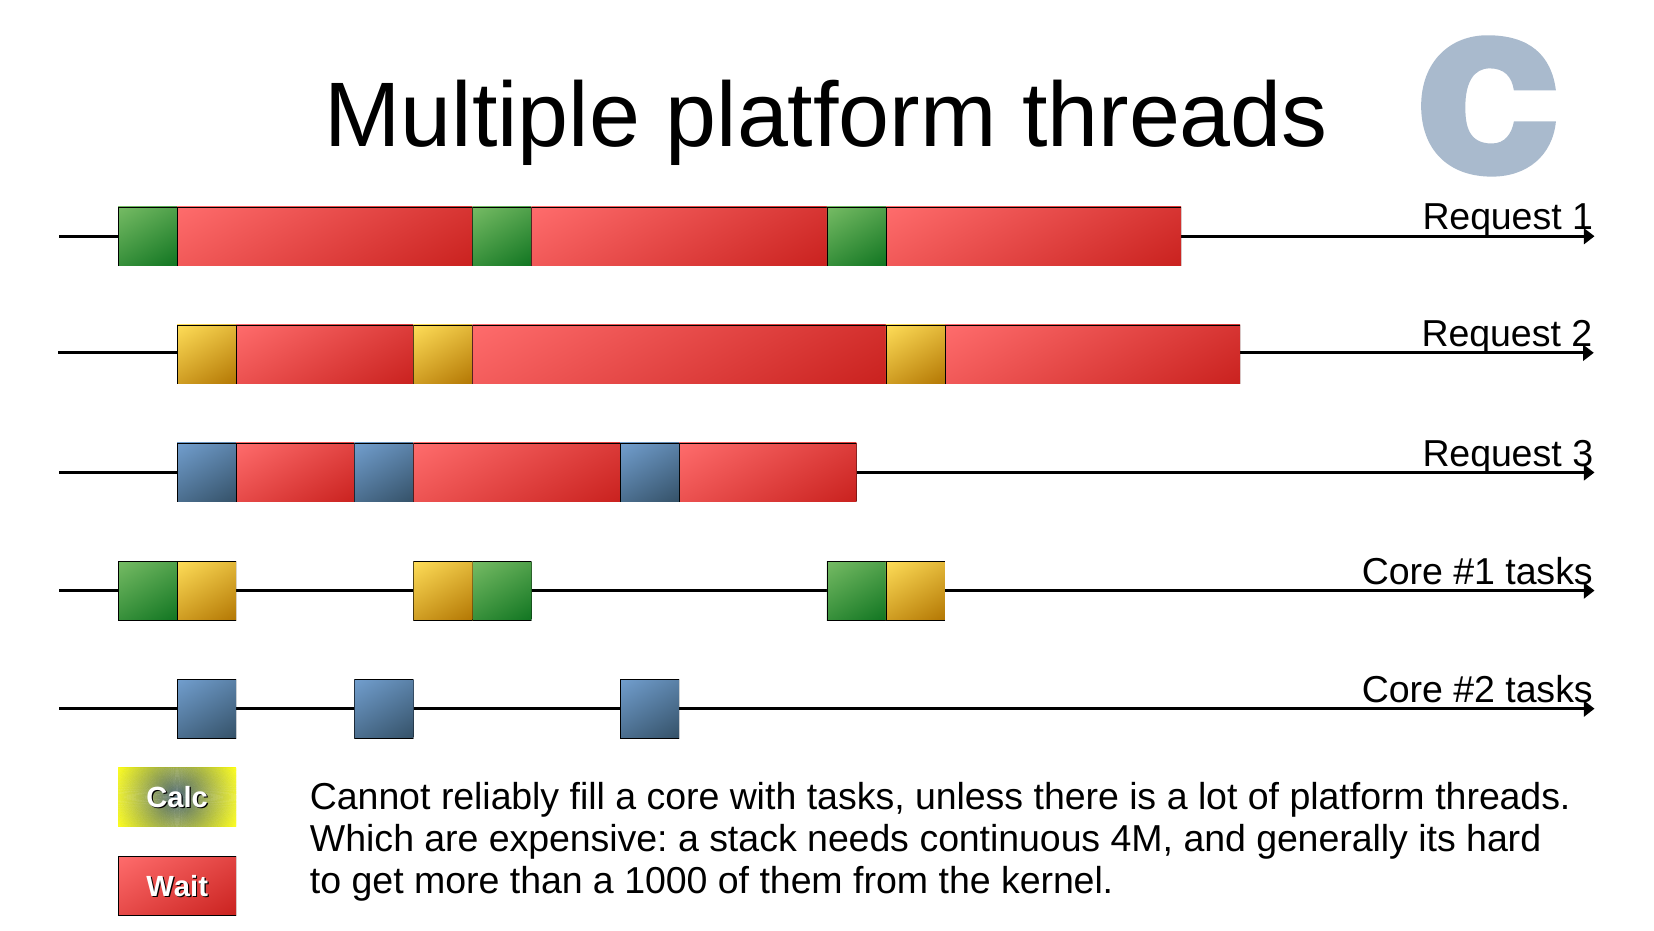

# Multiple platform threads
Request 1
Request 2
Request 3
Core #1 tasks
Core #2 tasks
Calc
Cannot reliably fill a core with tasks, unless there is a lot of platform threads. Which are expensive: a stack needs continuous 4M, and generally its hard to get more than a 1000 of them from the kernel.
Wait